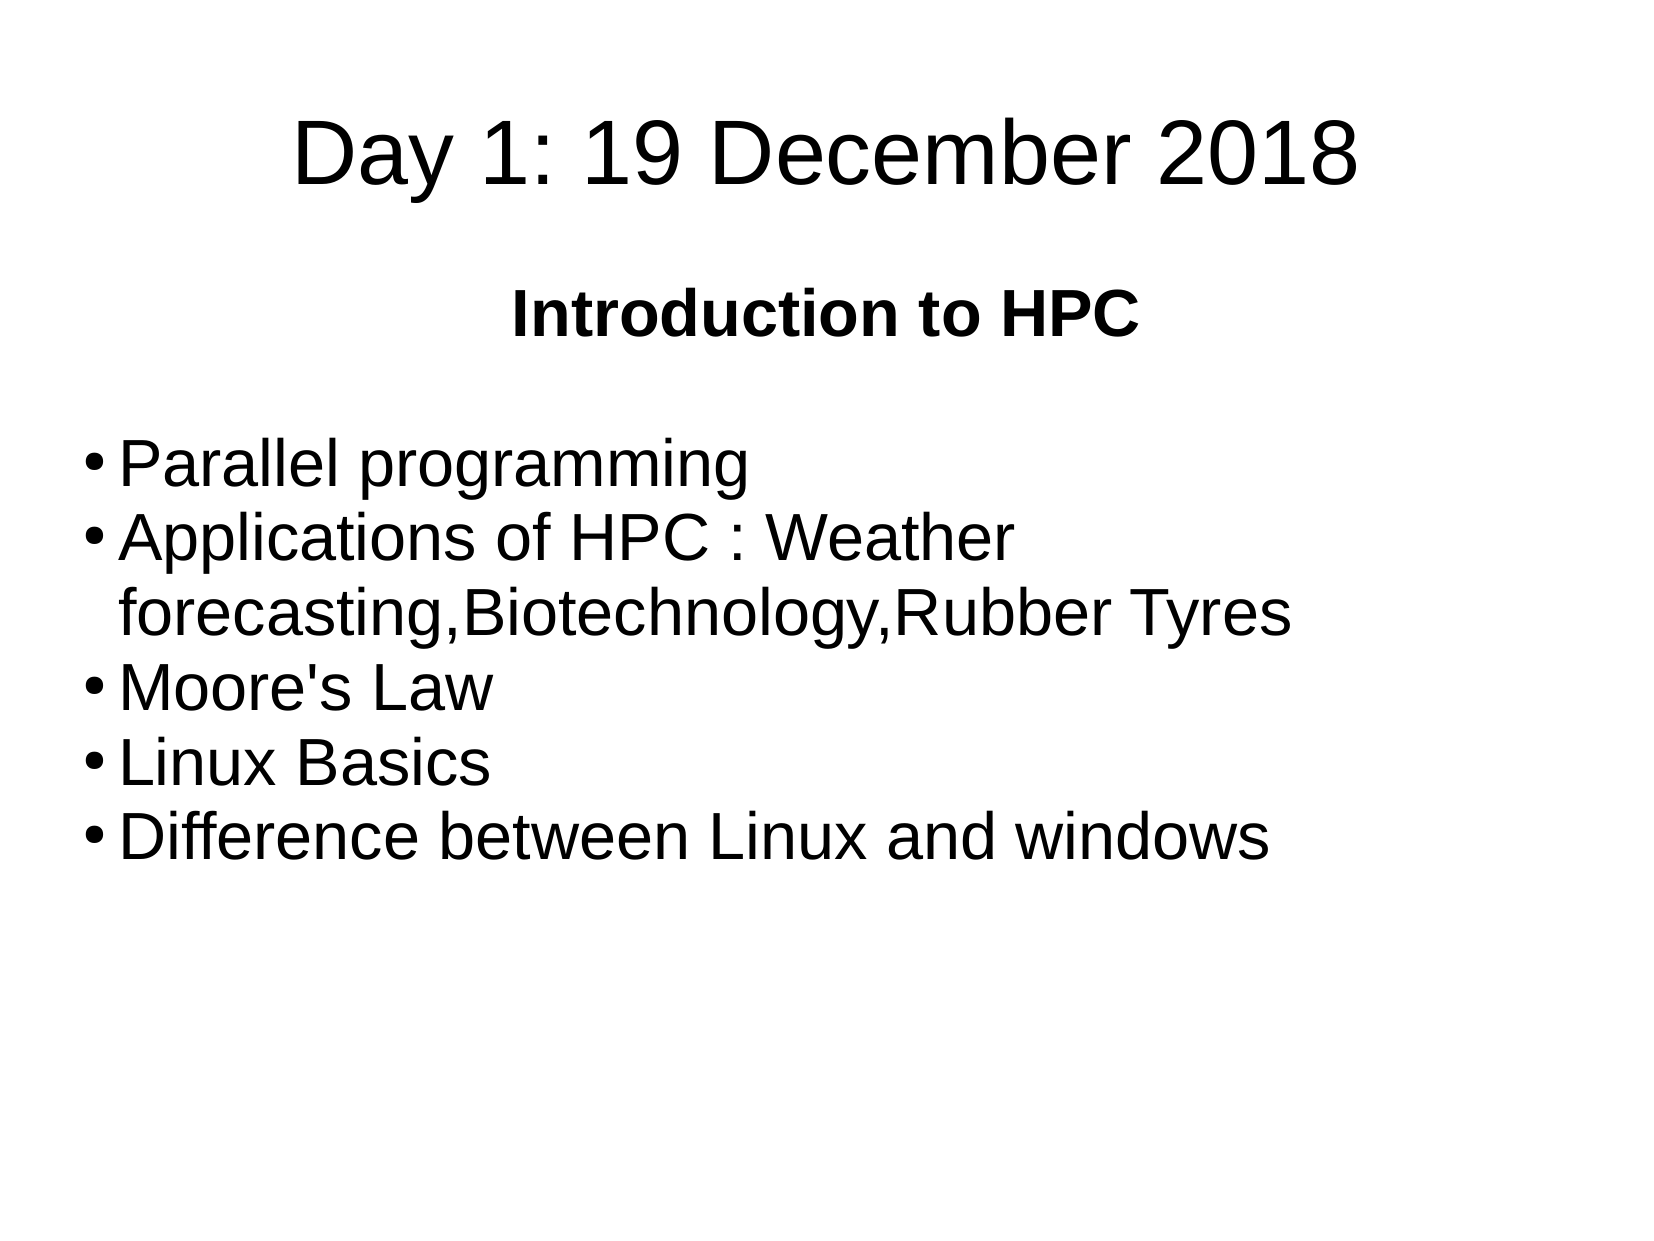

# Day 1: 19 December 2018
Introduction to HPC
Parallel programming
Applications of HPC : Weather forecasting,Biotechnology,Rubber Tyres
Moore's Law
Linux Basics
Difference between Linux and windows